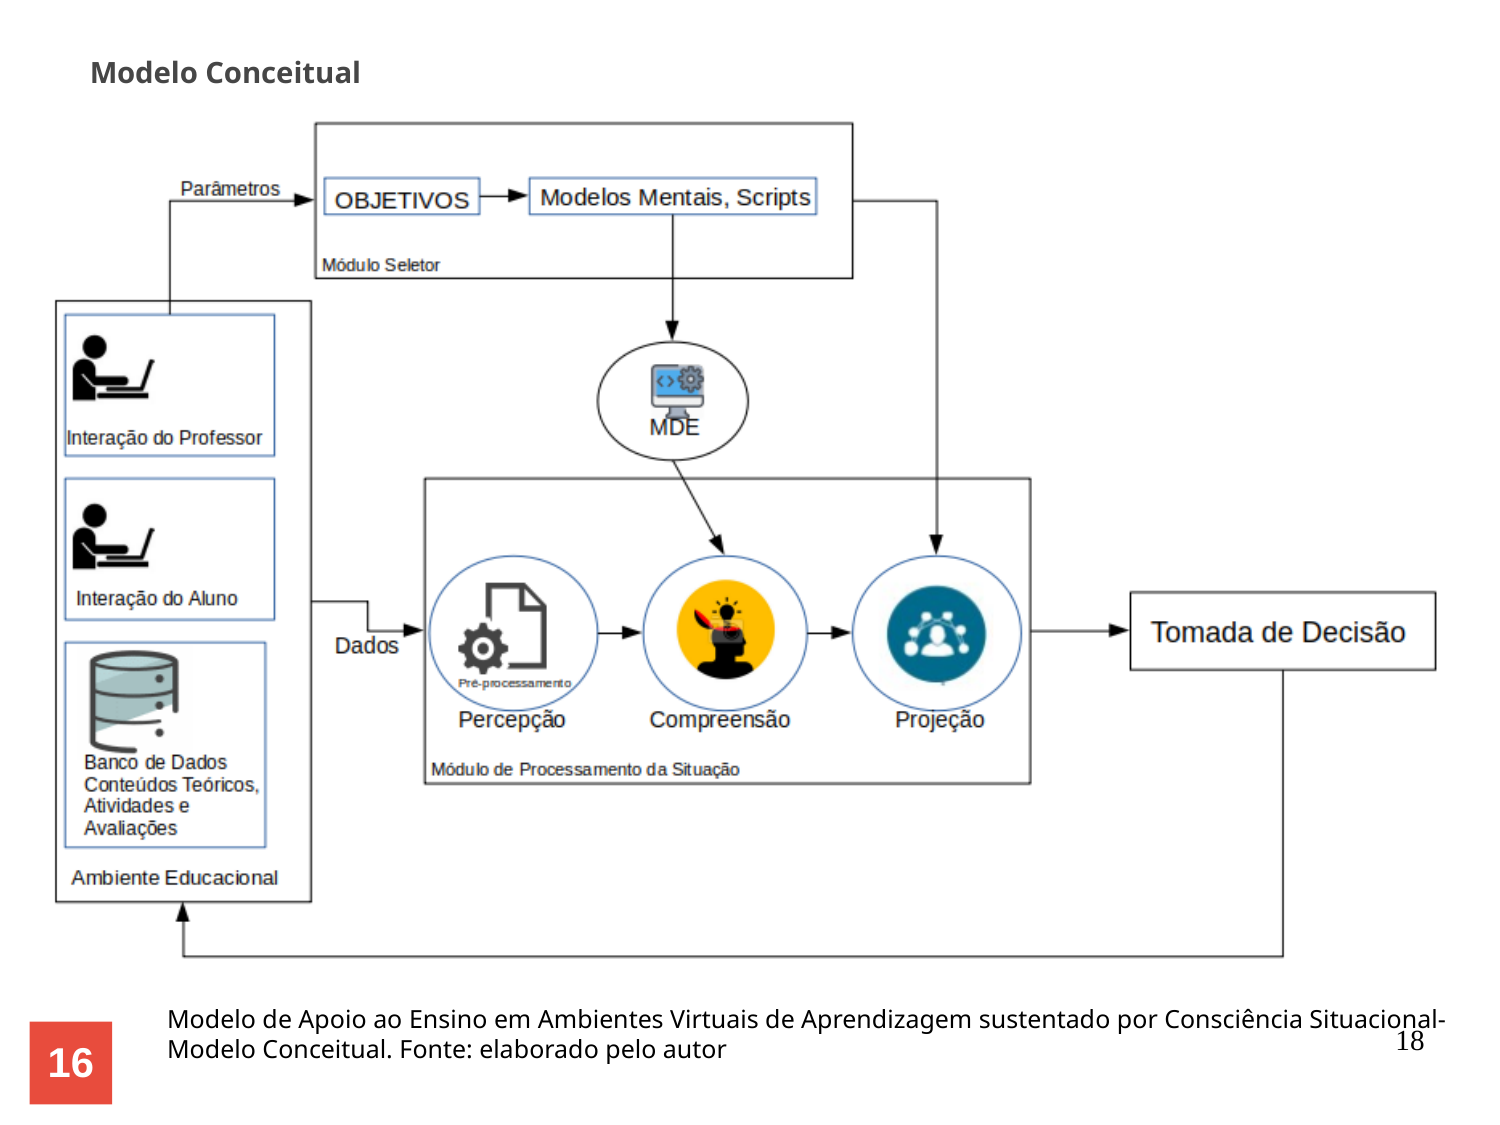

# Modelo Conceitual
Modelo de Apoio ao Ensino em Ambientes Virtuais de Aprendizagem sustentado por Consciência Situacional- Modelo Conceitual. Fonte: elaborado pelo autor
16
18